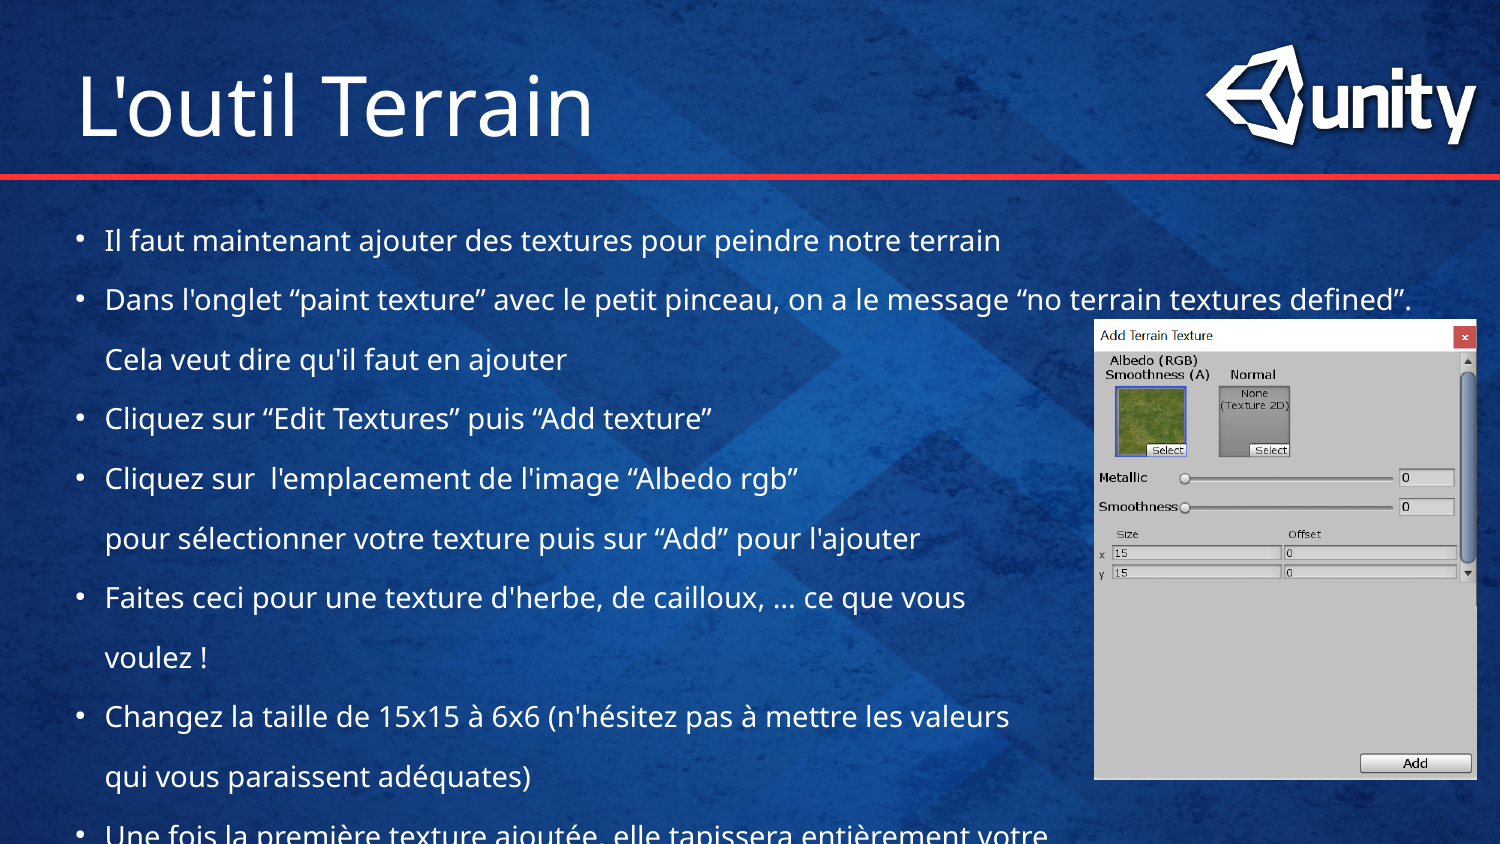

# L'outil Terrain
Il faut maintenant ajouter des textures pour peindre notre terrain
Dans l'onglet “paint texture” avec le petit pinceau, on a le message “no terrain textures defined”. Cela veut dire qu'il faut en ajouter
Cliquez sur “Edit Textures” puis “Add texture”
Cliquez sur l'emplacement de l'image “Albedo rgb”
pour sélectionner votre texture puis sur “Add” pour l'ajouter
Faites ceci pour une texture d'herbe, de cailloux, ... ce que vous
voulez !
Changez la taille de 15x15 à 6x6 (n'hésitez pas à mettre les valeurs
qui vous paraissent adéquates)
Une fois la première texture ajoutée, elle tapissera entièrement votre
terrain